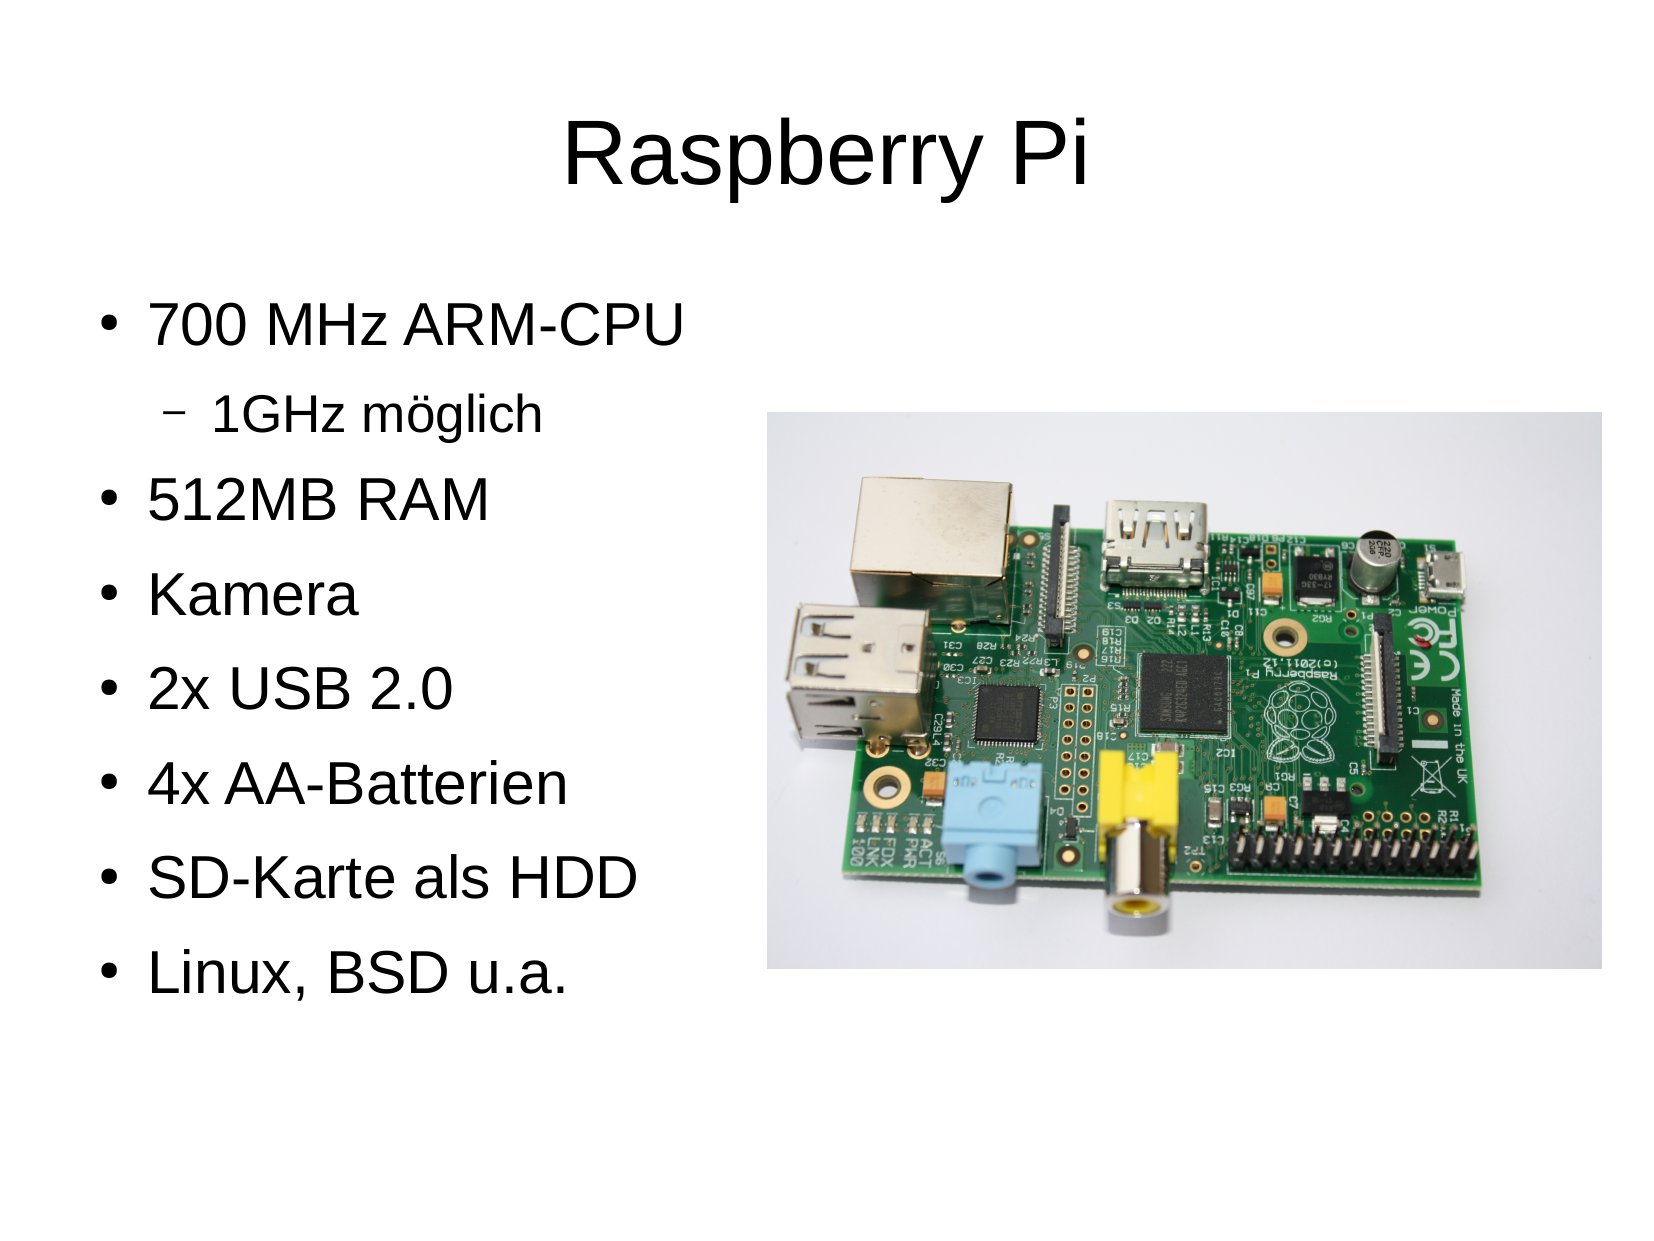

# Raspberry Pi
700 MHz ARM-CPU
1GHz möglich
512MB RAM
Kamera
2x USB 2.0
4x AA-Batterien
SD-Karte als HDD
Linux, BSD u.a.